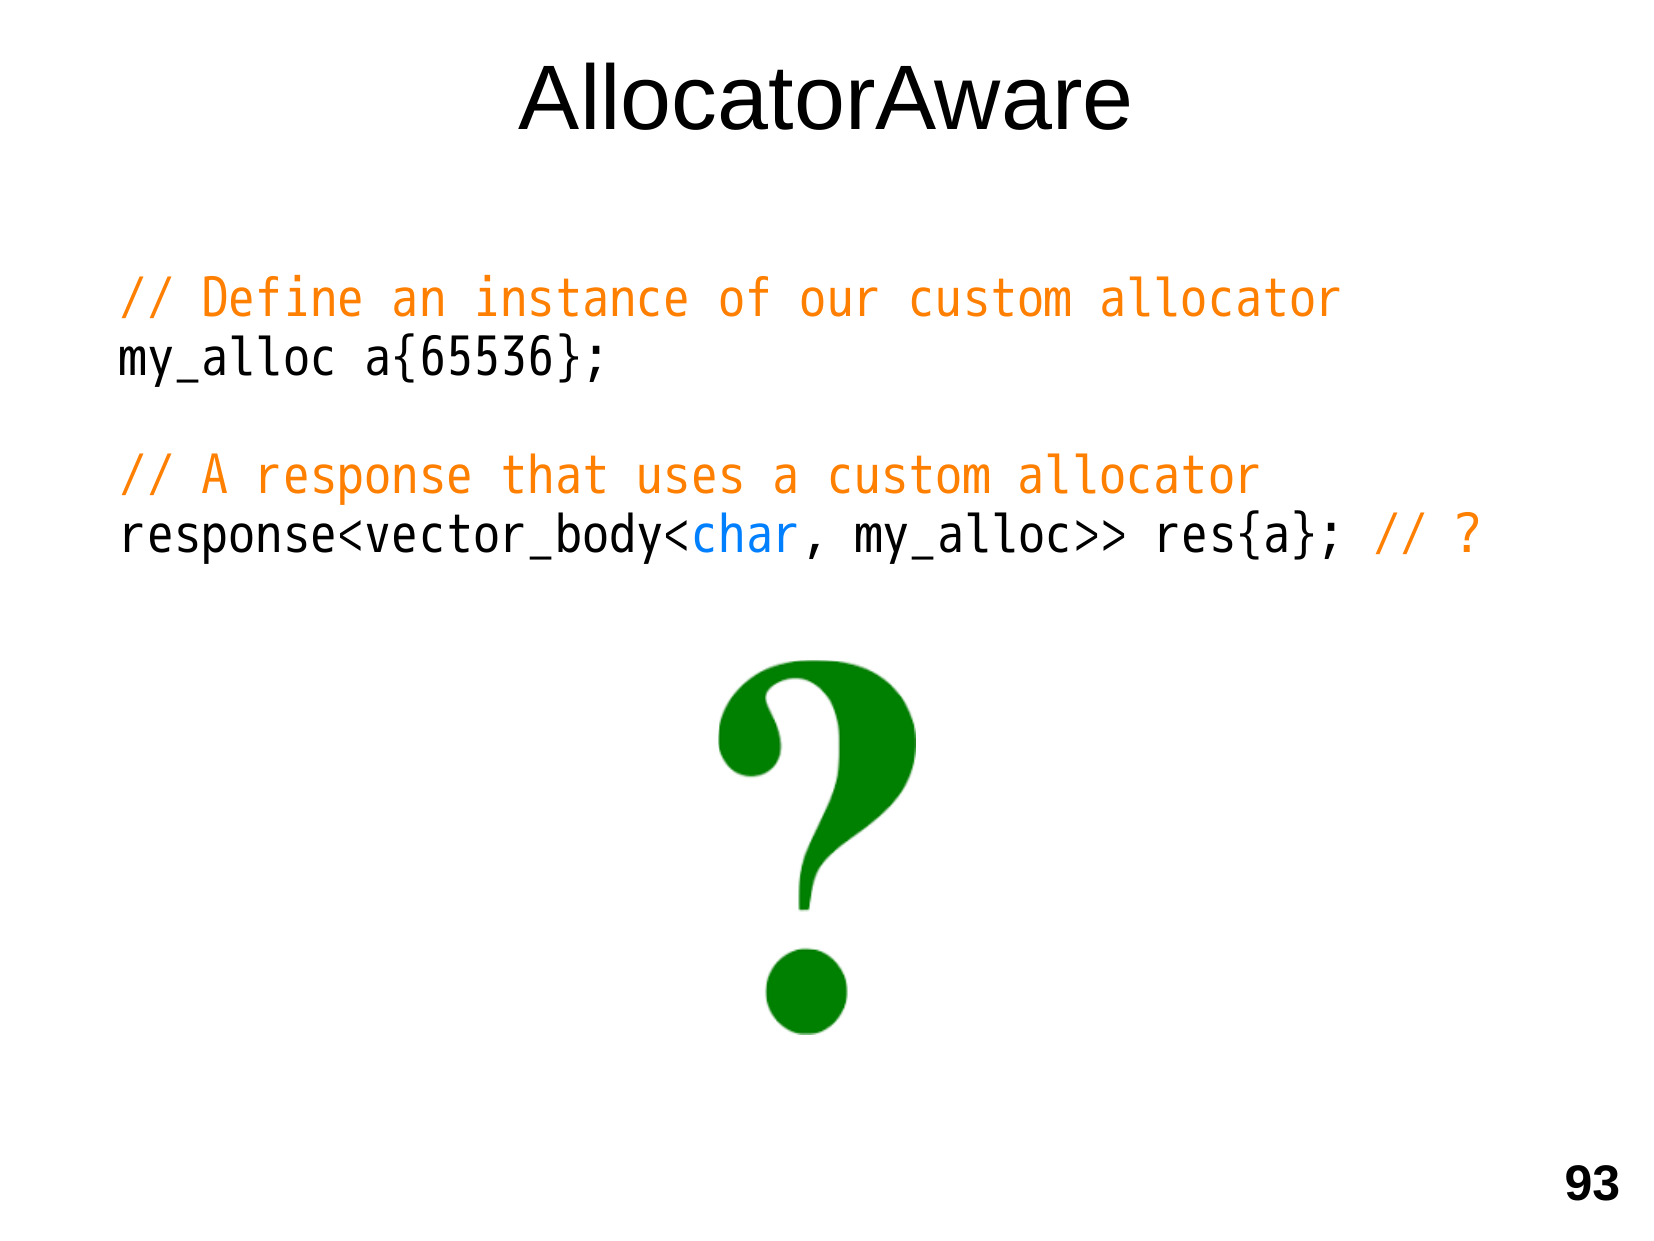

# AllocatorAware
// Define an instance of our custom allocator
my_alloc a{65536};
// A response that uses a custom allocator
response<vector_body<char, my_alloc>> res{a}; // ?
93